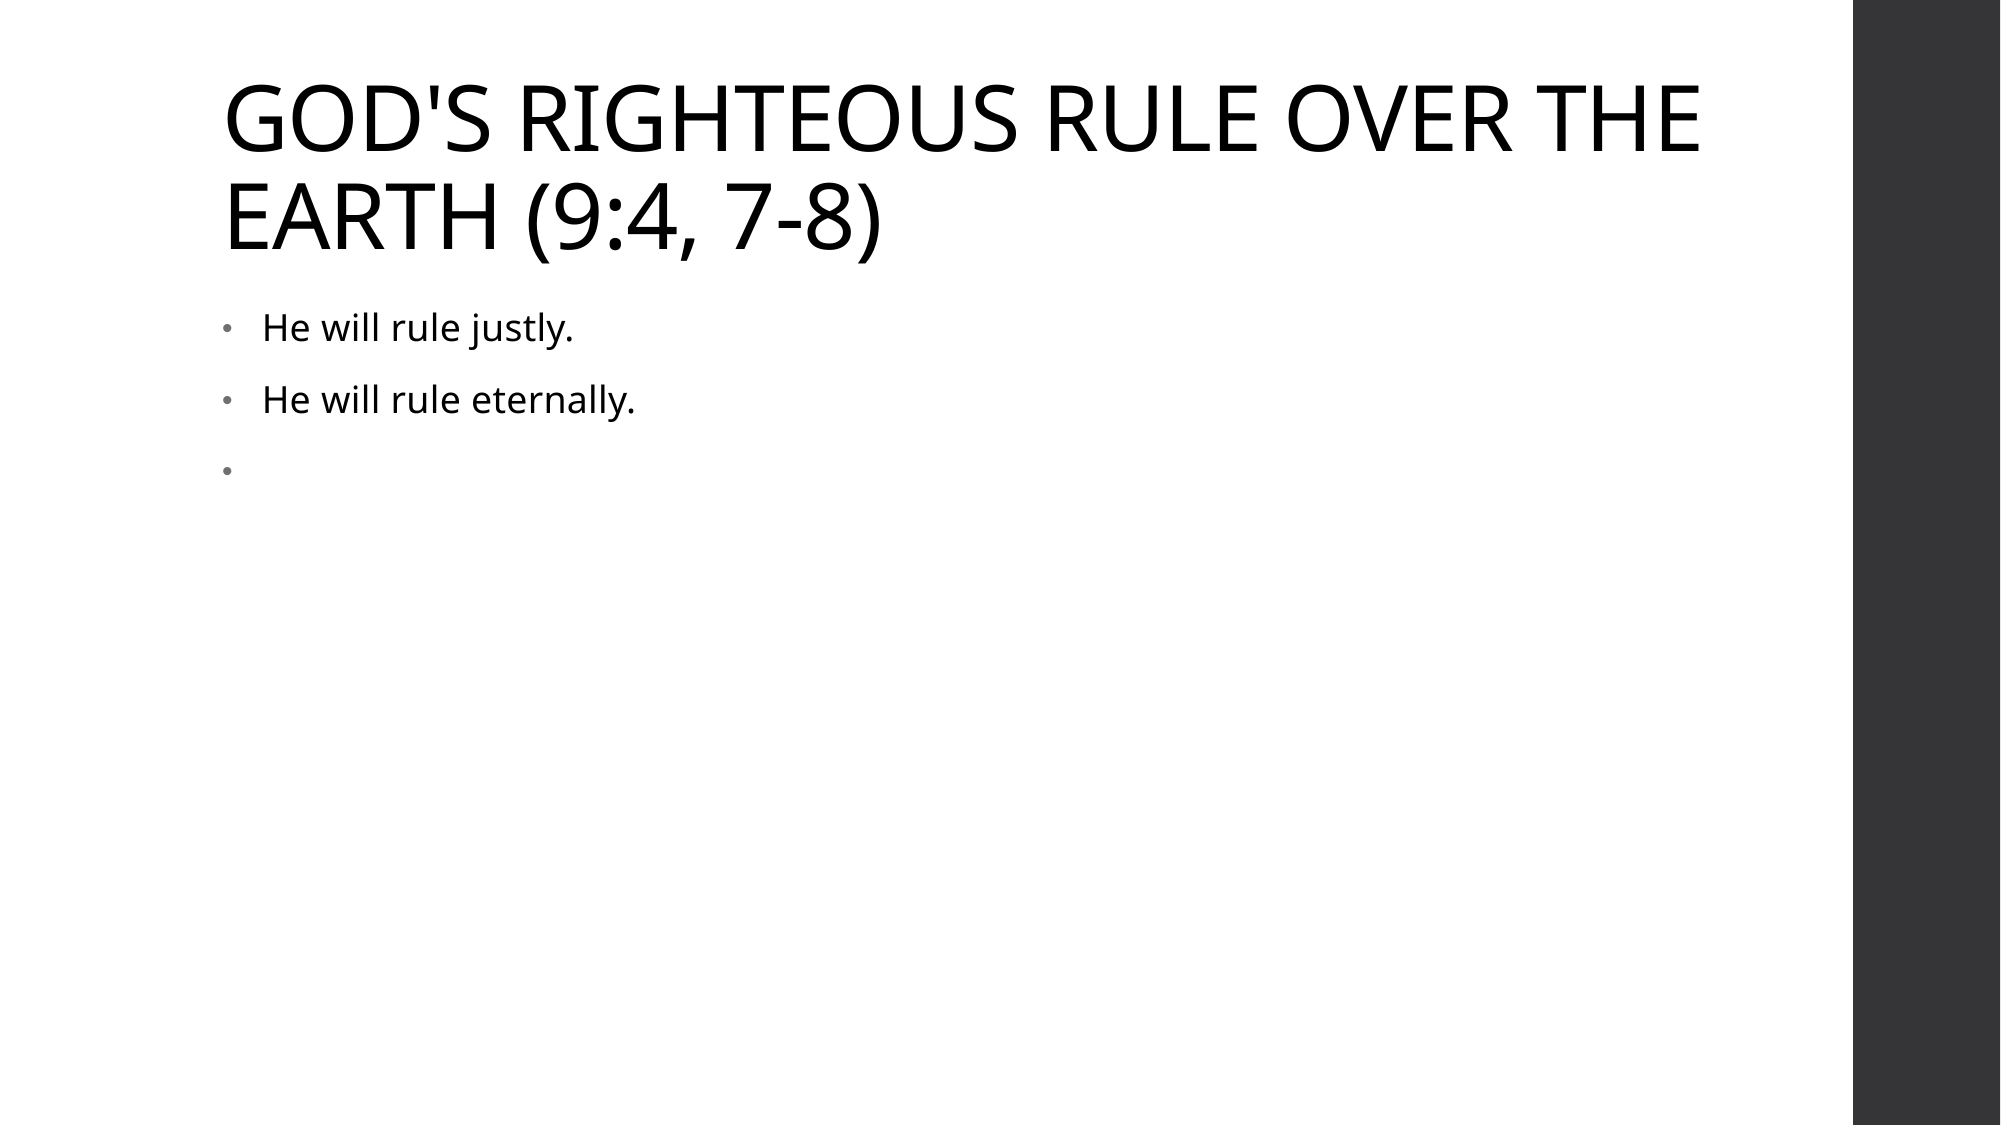

# GOD'S RIGHTEOUS RULE OVER THE EARTH (9:4, 7-8)
 He will rule justly.
 He will rule eternally.